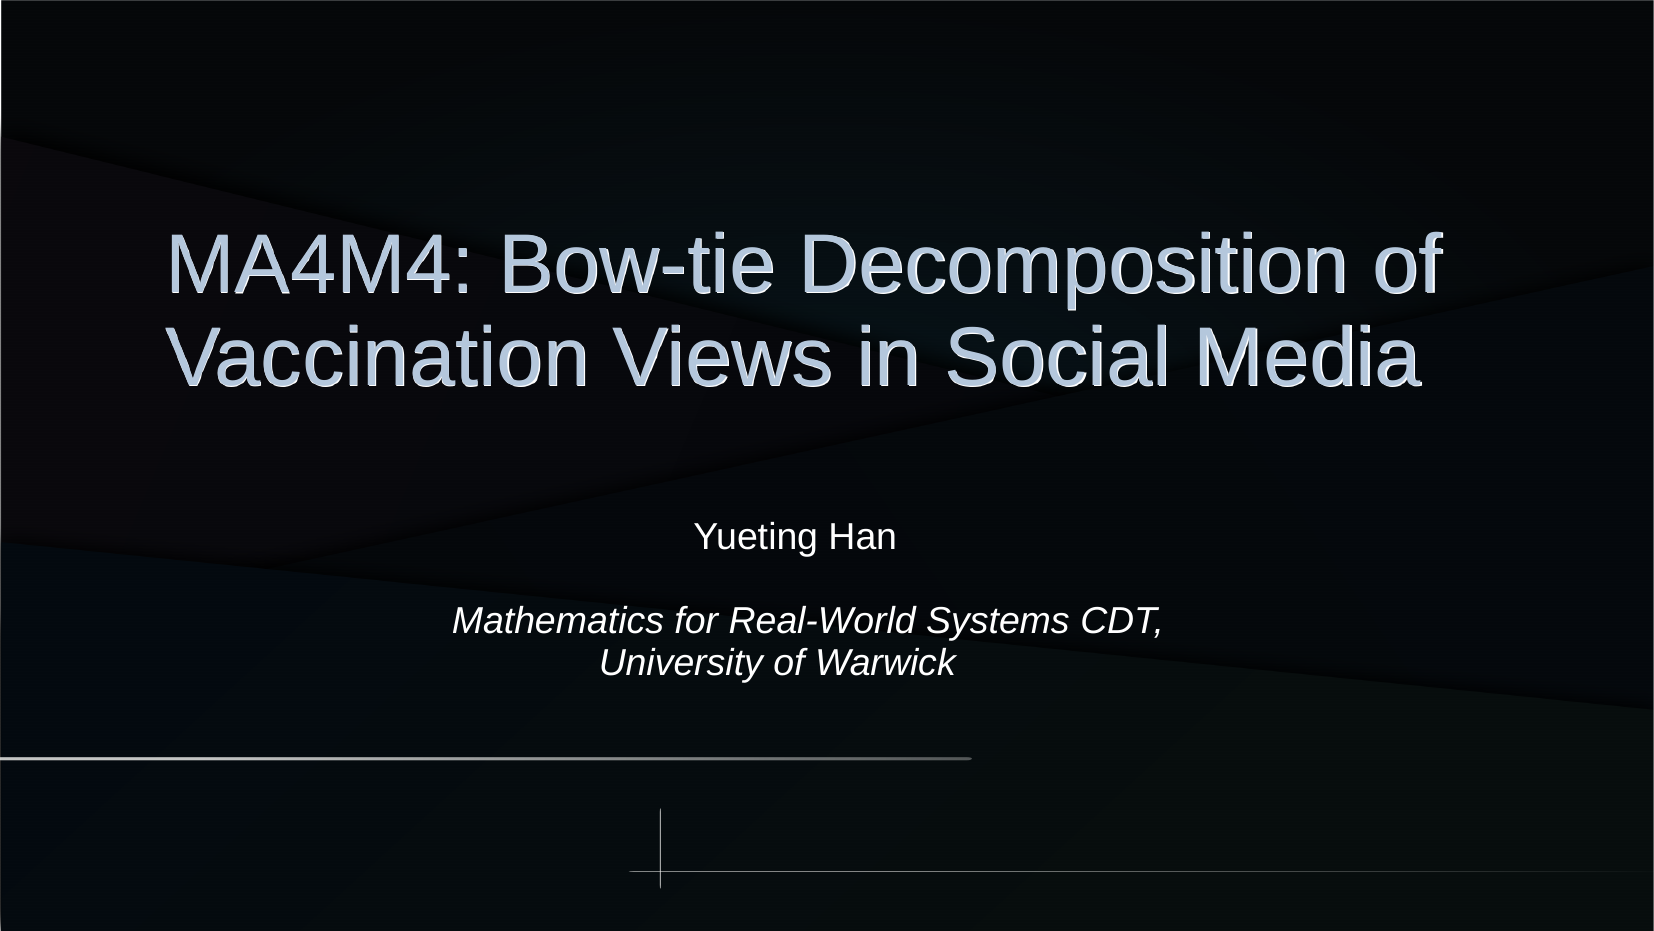

# MA4M4: Bow-tie Decomposition of Vaccination Views in Social Media
 Yueting Han
Mathematics for Real-World Systems CDT,
 University of Warwick